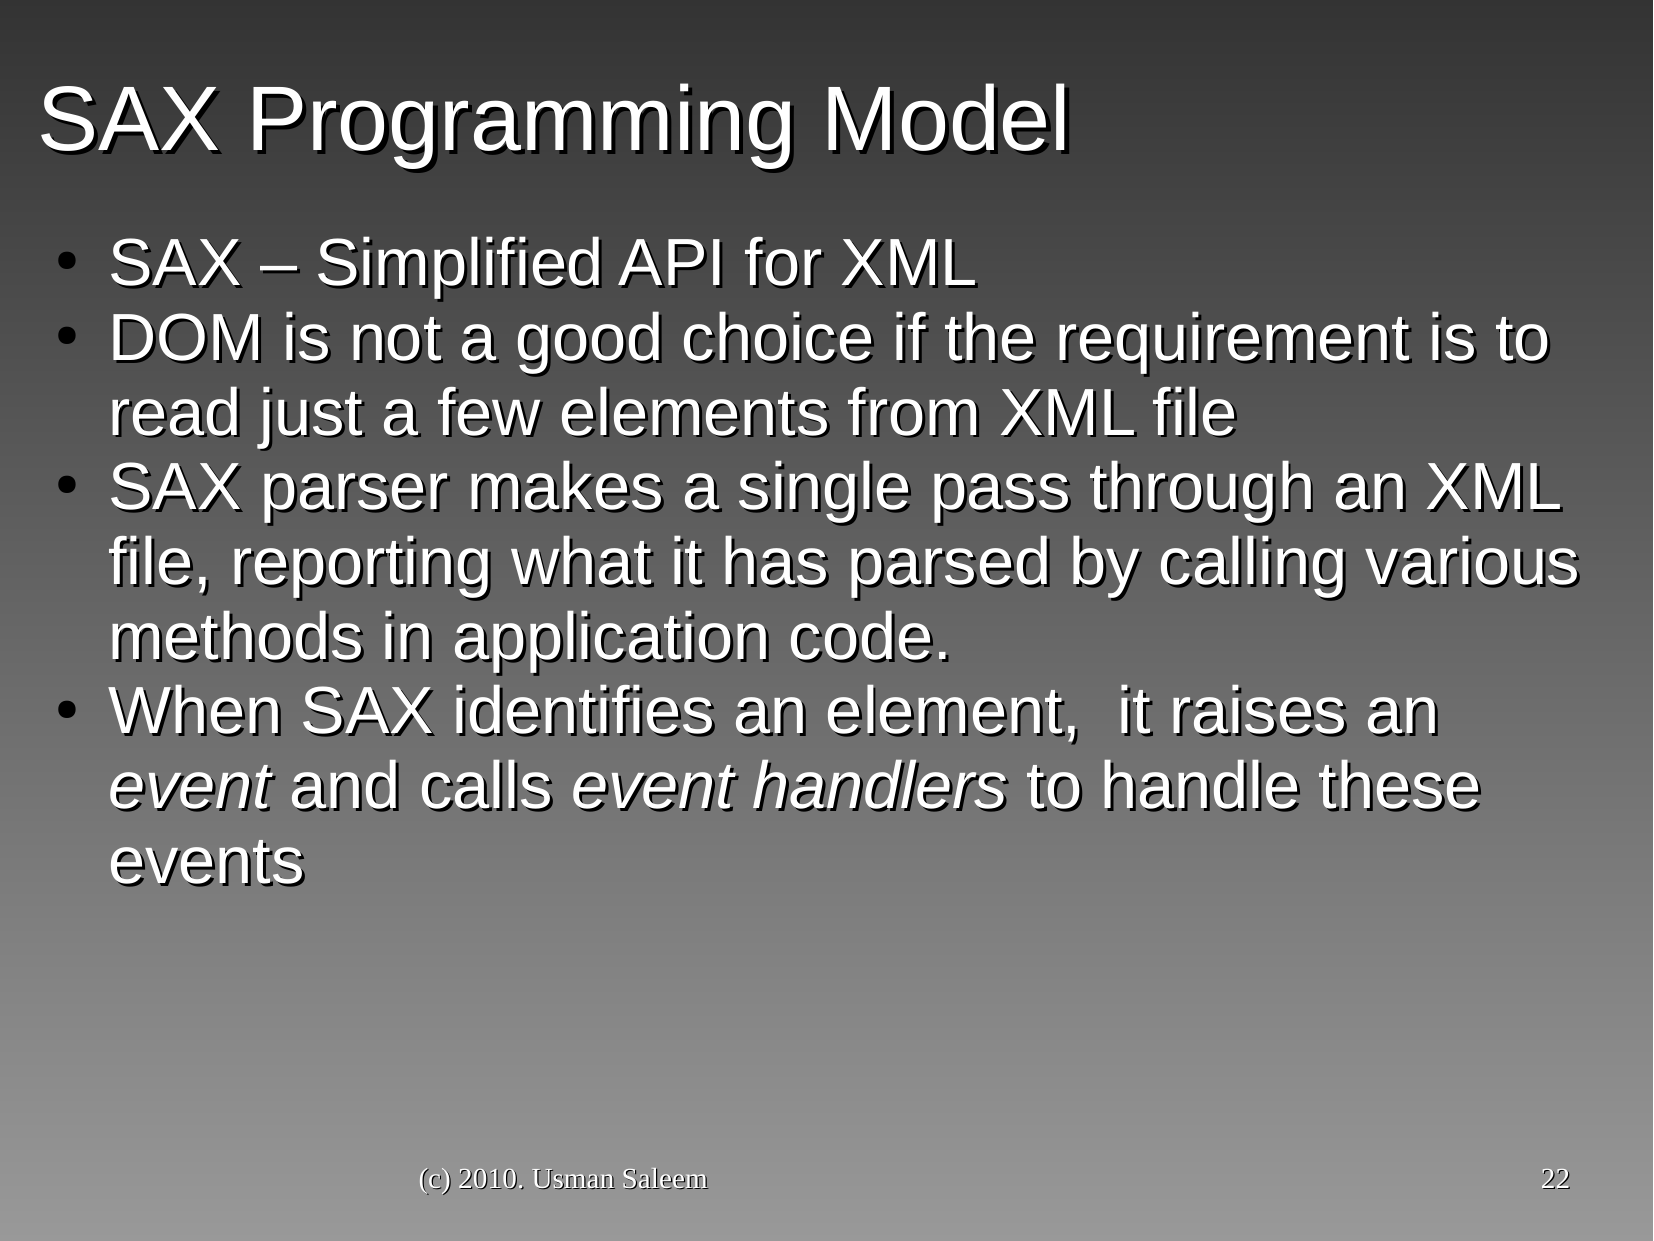

# SAX Programming Model
SAX – Simplified API for XML
DOM is not a good choice if the requirement is to read just a few elements from XML file
SAX parser makes a single pass through an XML file, reporting what it has parsed by calling various methods in application code.
When SAX identifies an element, it raises an event and calls event handlers to handle these events
(c) 2010. Usman Saleem
22